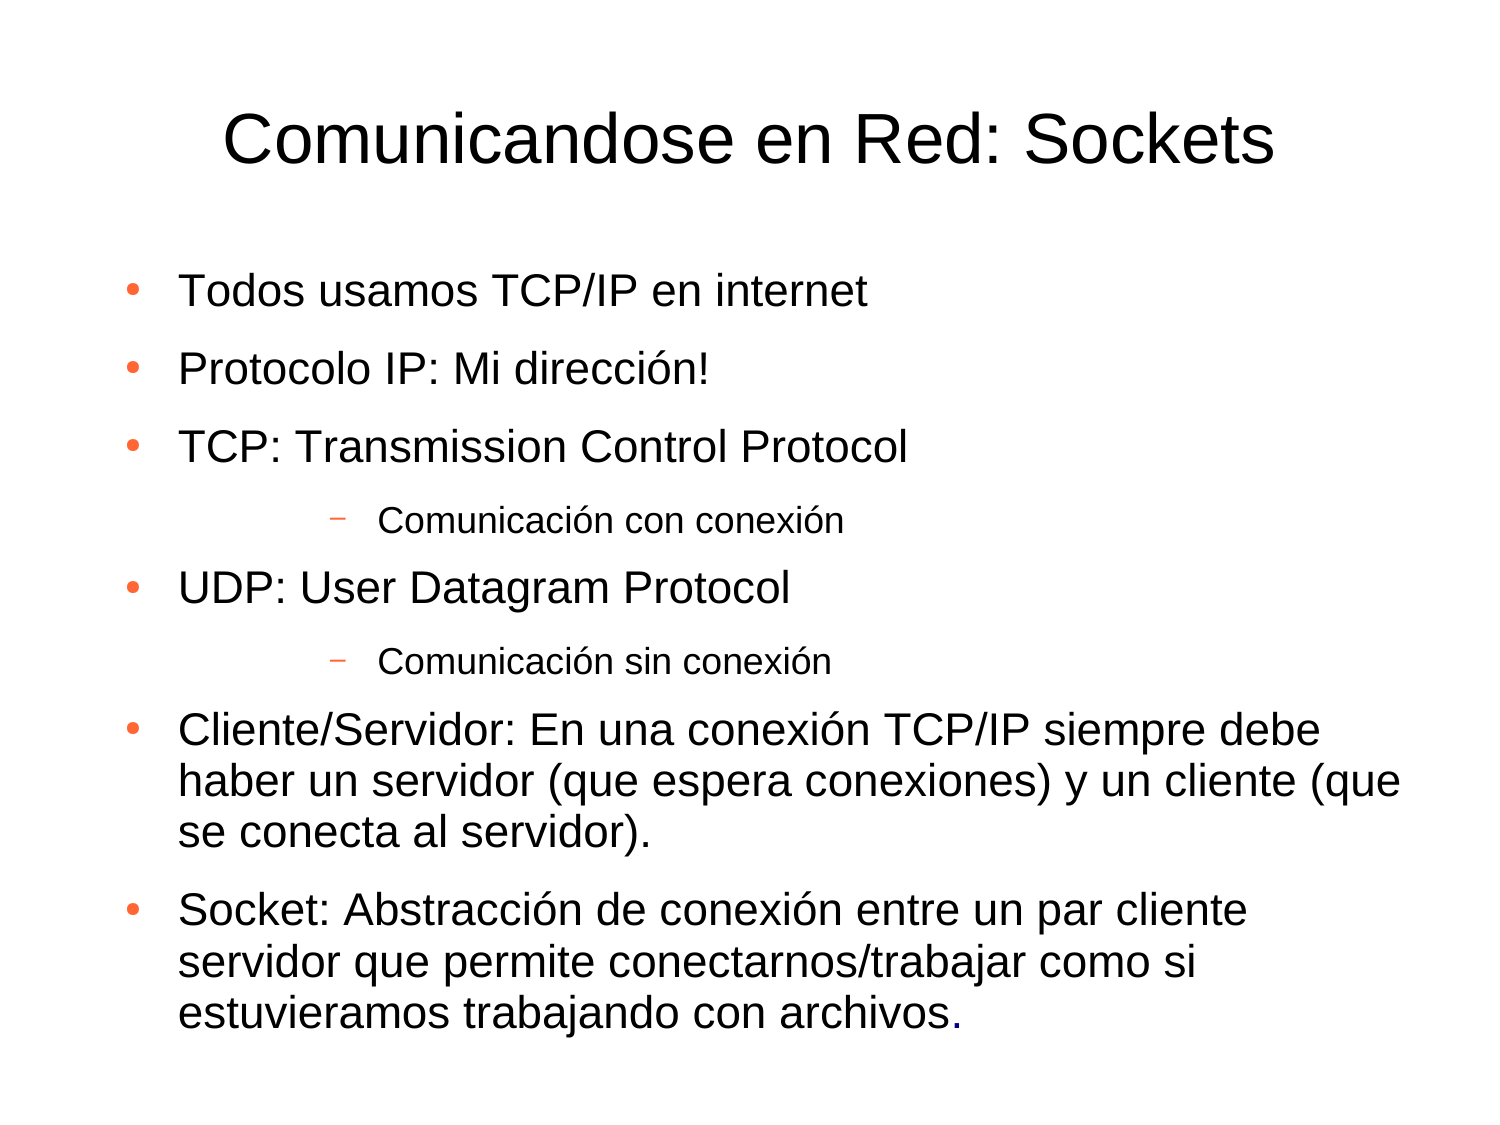

# Comunicandose en Red: Sockets
Todos usamos TCP/IP en internet
Protocolo IP: Mi dirección!
TCP: Transmission Control Protocol
Comunicación con conexión
UDP: User Datagram Protocol
Comunicación sin conexión
Cliente/Servidor: En una conexión TCP/IP siempre debe haber un servidor (que espera conexiones) y un cliente (que se conecta al servidor).
Socket: Abstracción de conexión entre un par cliente servidor que permite conectarnos/trabajar como si estuvieramos trabajando con archivos.